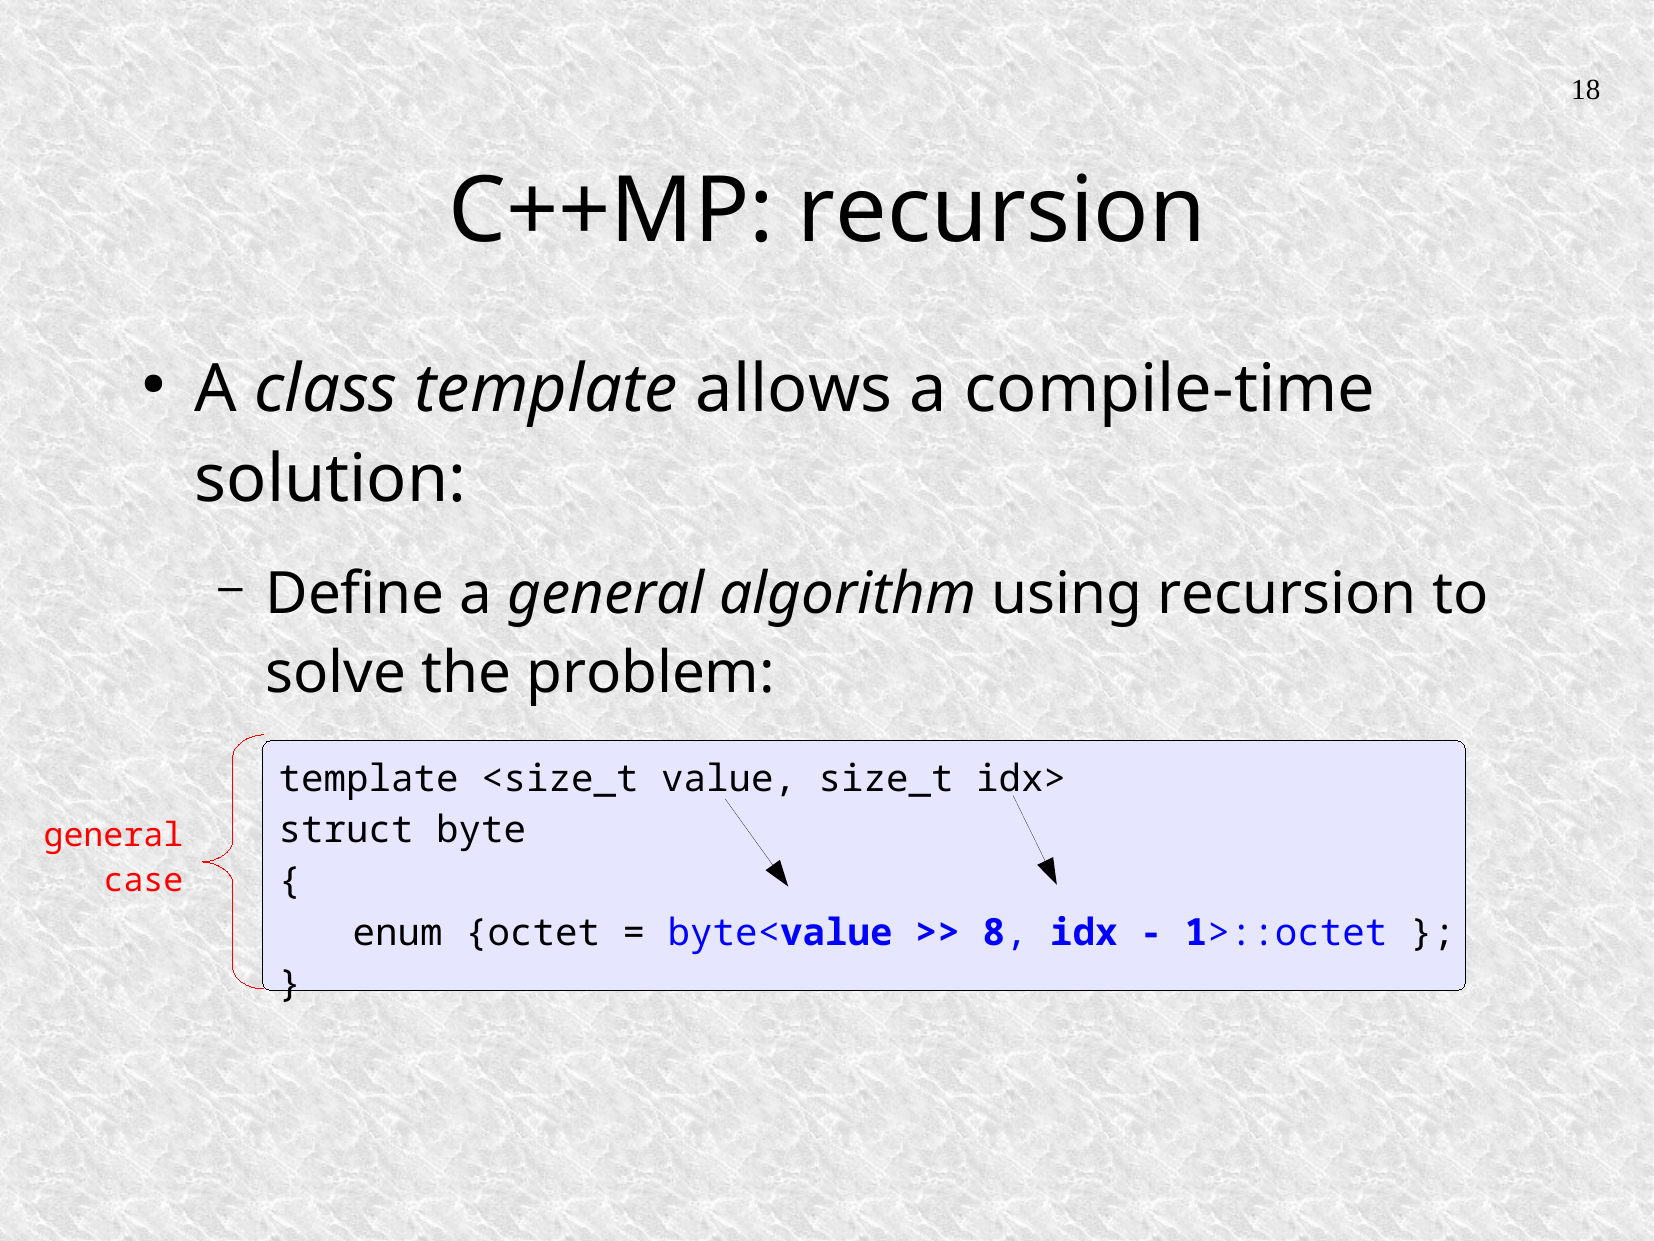

18
# C++MP: recursion
A class template allows a compile-time solution:
Define a general algorithm using recursion to solve the problem:
template <size_t value, size_t idx>
struct byte
{
	enum {octet = byte<value >> 8, idx - 1>::octet };
}
general
case